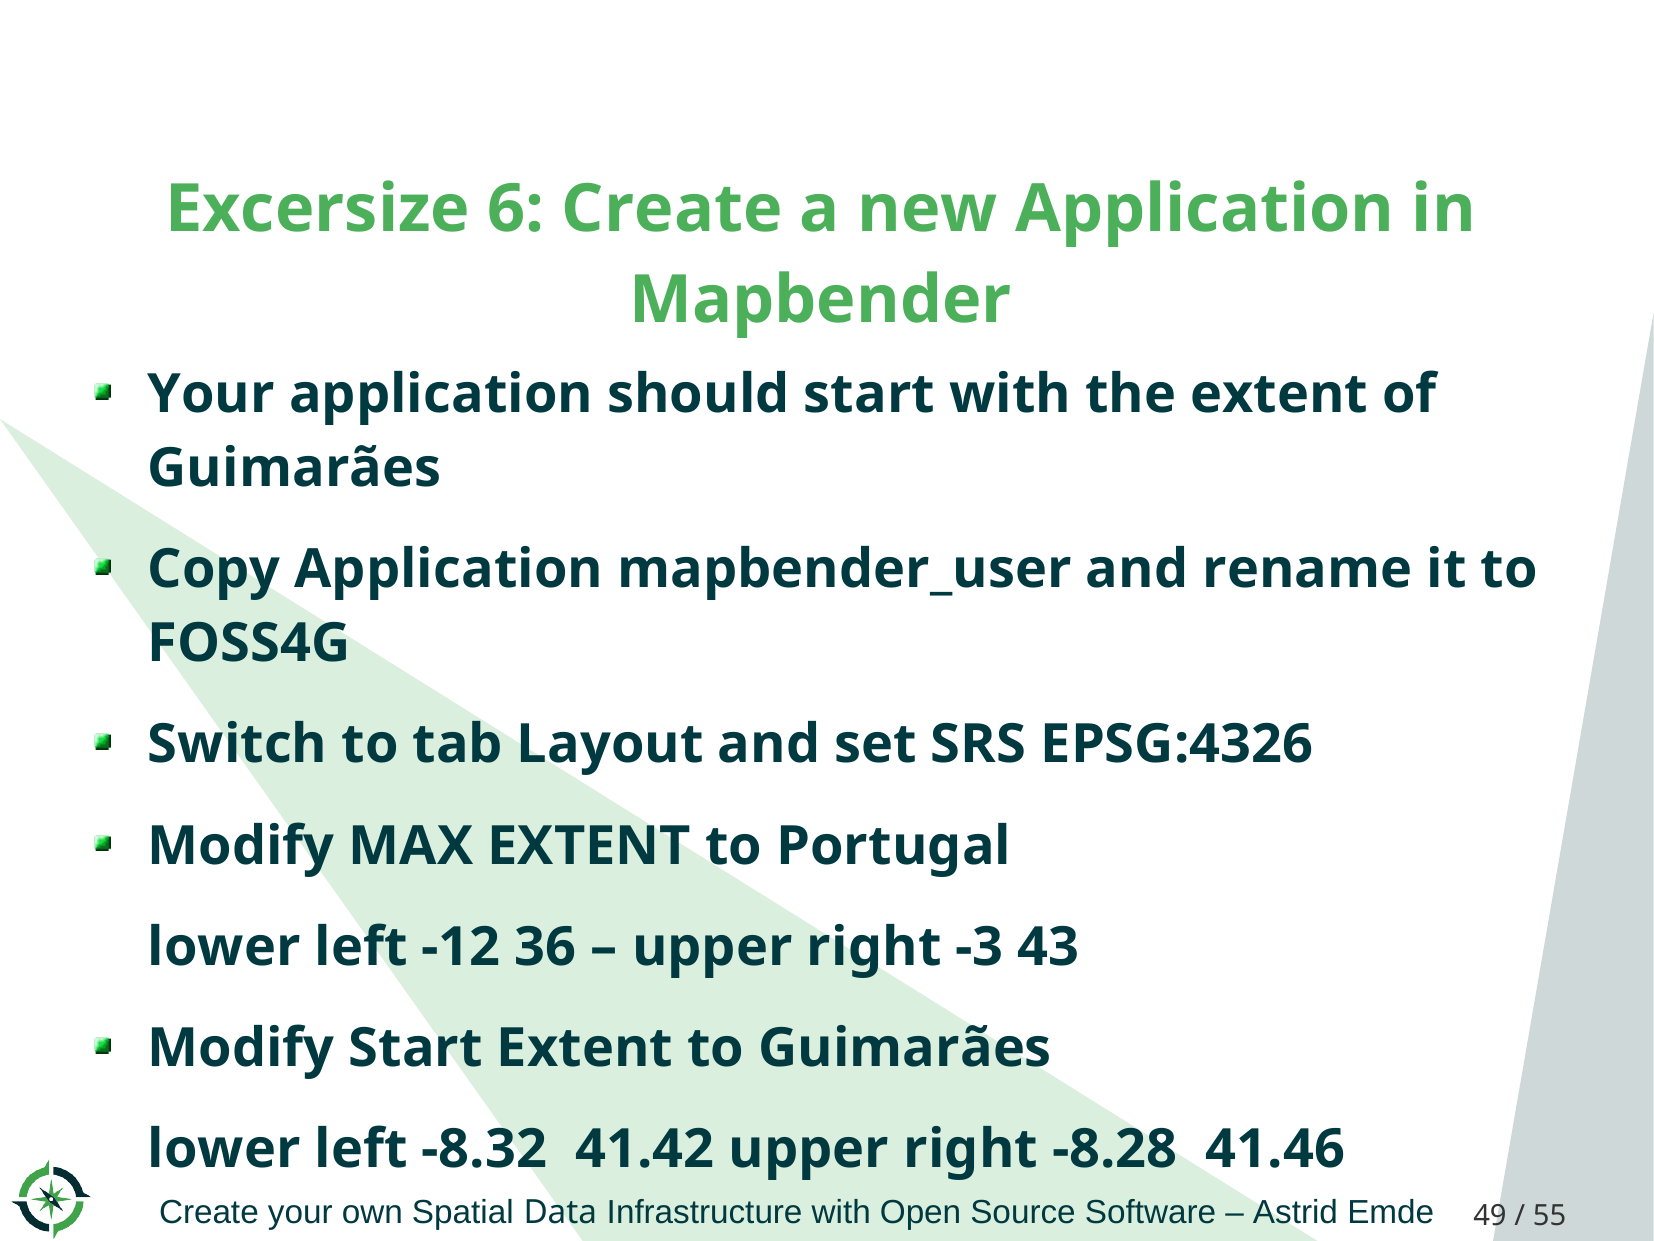

# Excersize 6: Create a new Application in Mapbender
Your application should start with the extent of Guimarães
Copy Application mapbender_user and rename it to FOSS4G
Switch to tab Layout and set SRS EPSG:4326
Modify MAX EXTENT to Portugal
lower left -12 36 – upper right -3 43
Modify Start Extent to Guimarães
lower left -8.32 41.42 upper right -8.28 41.46